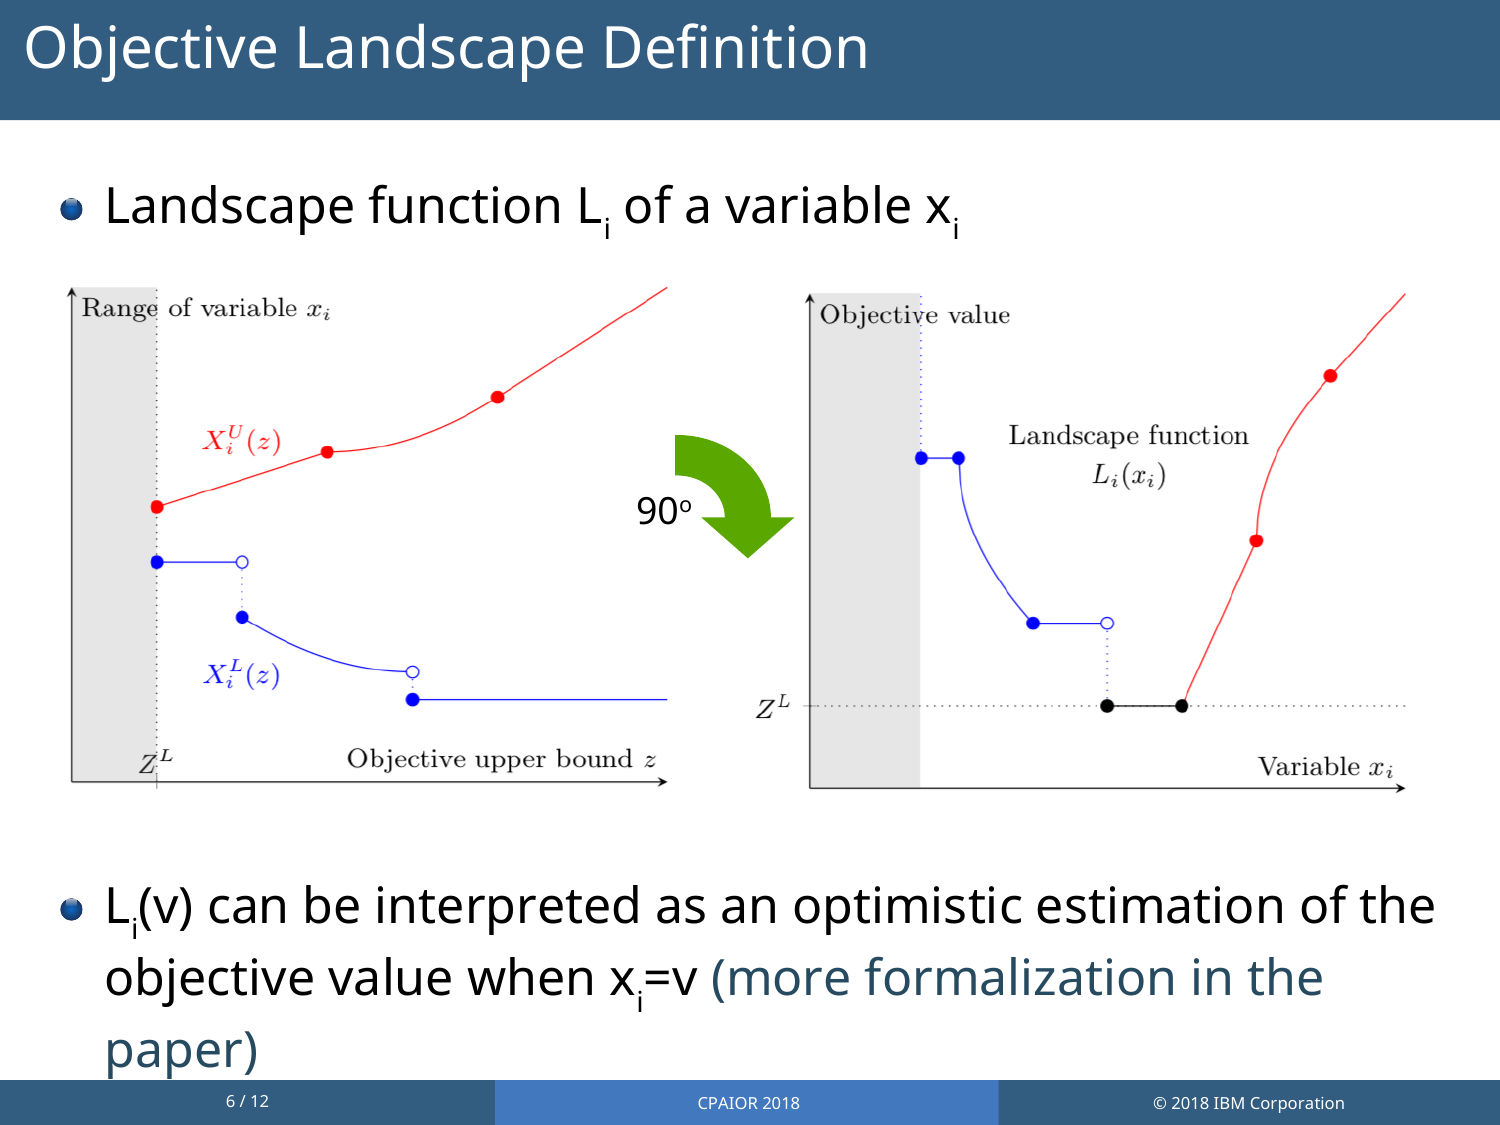

# Objective Landscape Definition
Landscape function Li of a variable xi
Li(v) can be interpreted as an optimistic estimation of the objective value when xi=v (more formalization in the paper)
90o